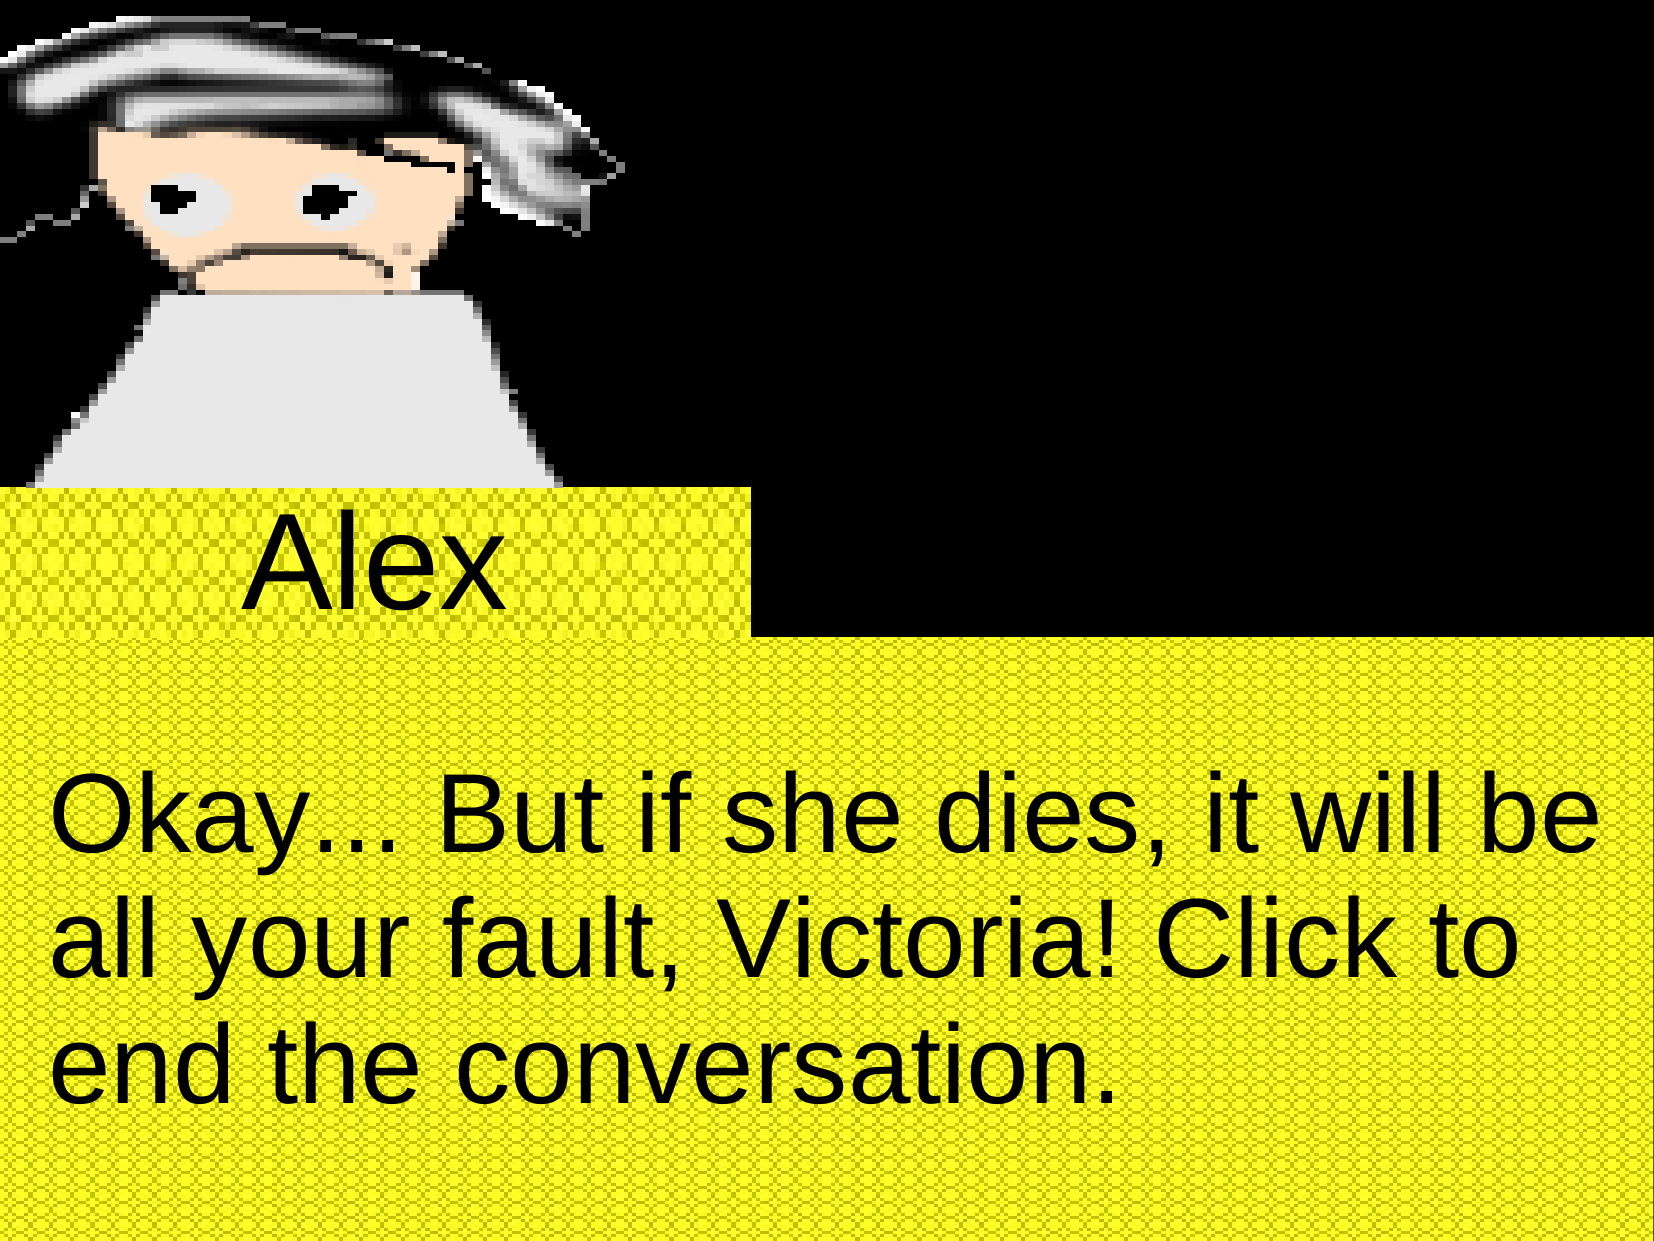

Alex
Okay... But if she dies, it will be
all your fault, Victoria! Click to
end the conversation.